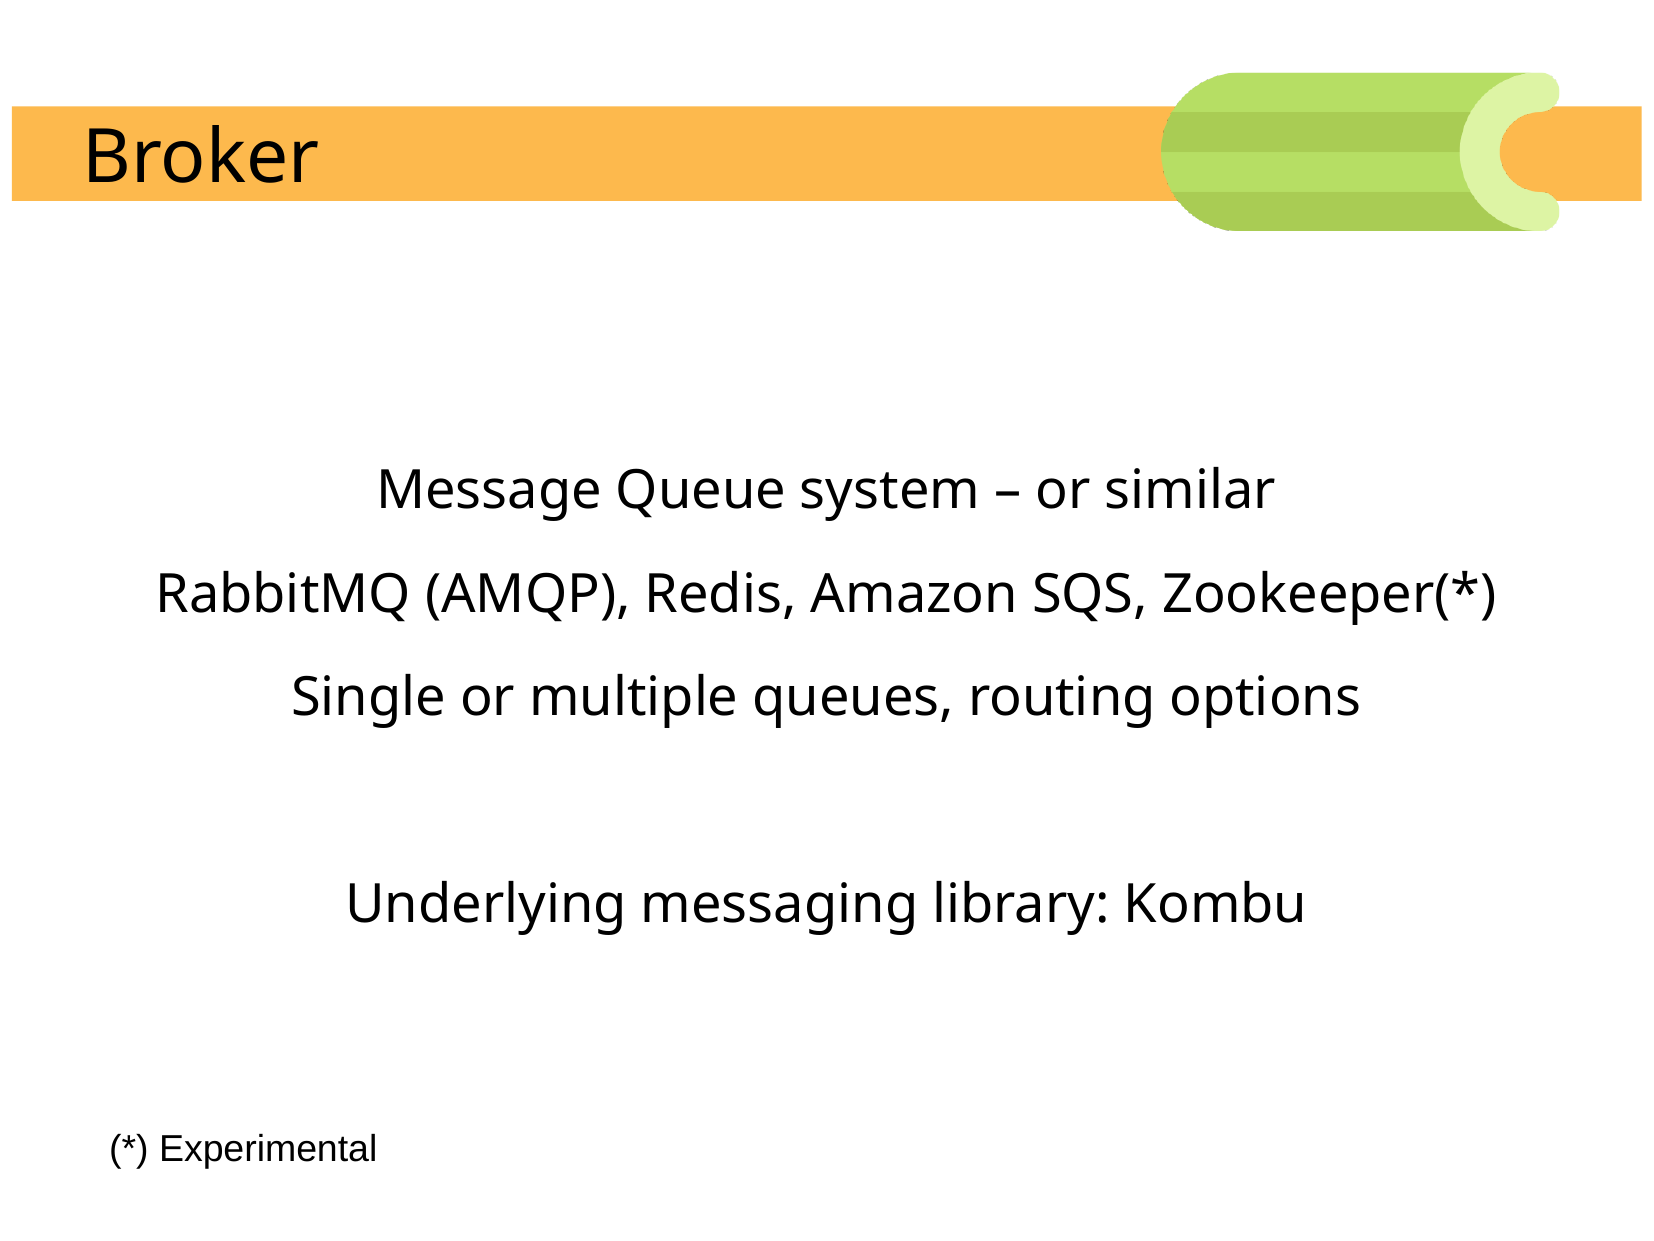

# Broker
Message Queue system – or similar
RabbitMQ (AMQP), Redis, Amazon SQS, Zookeeper(*)
Single or multiple queues, routing options
Underlying messaging library: Kombu
(*) Experimental